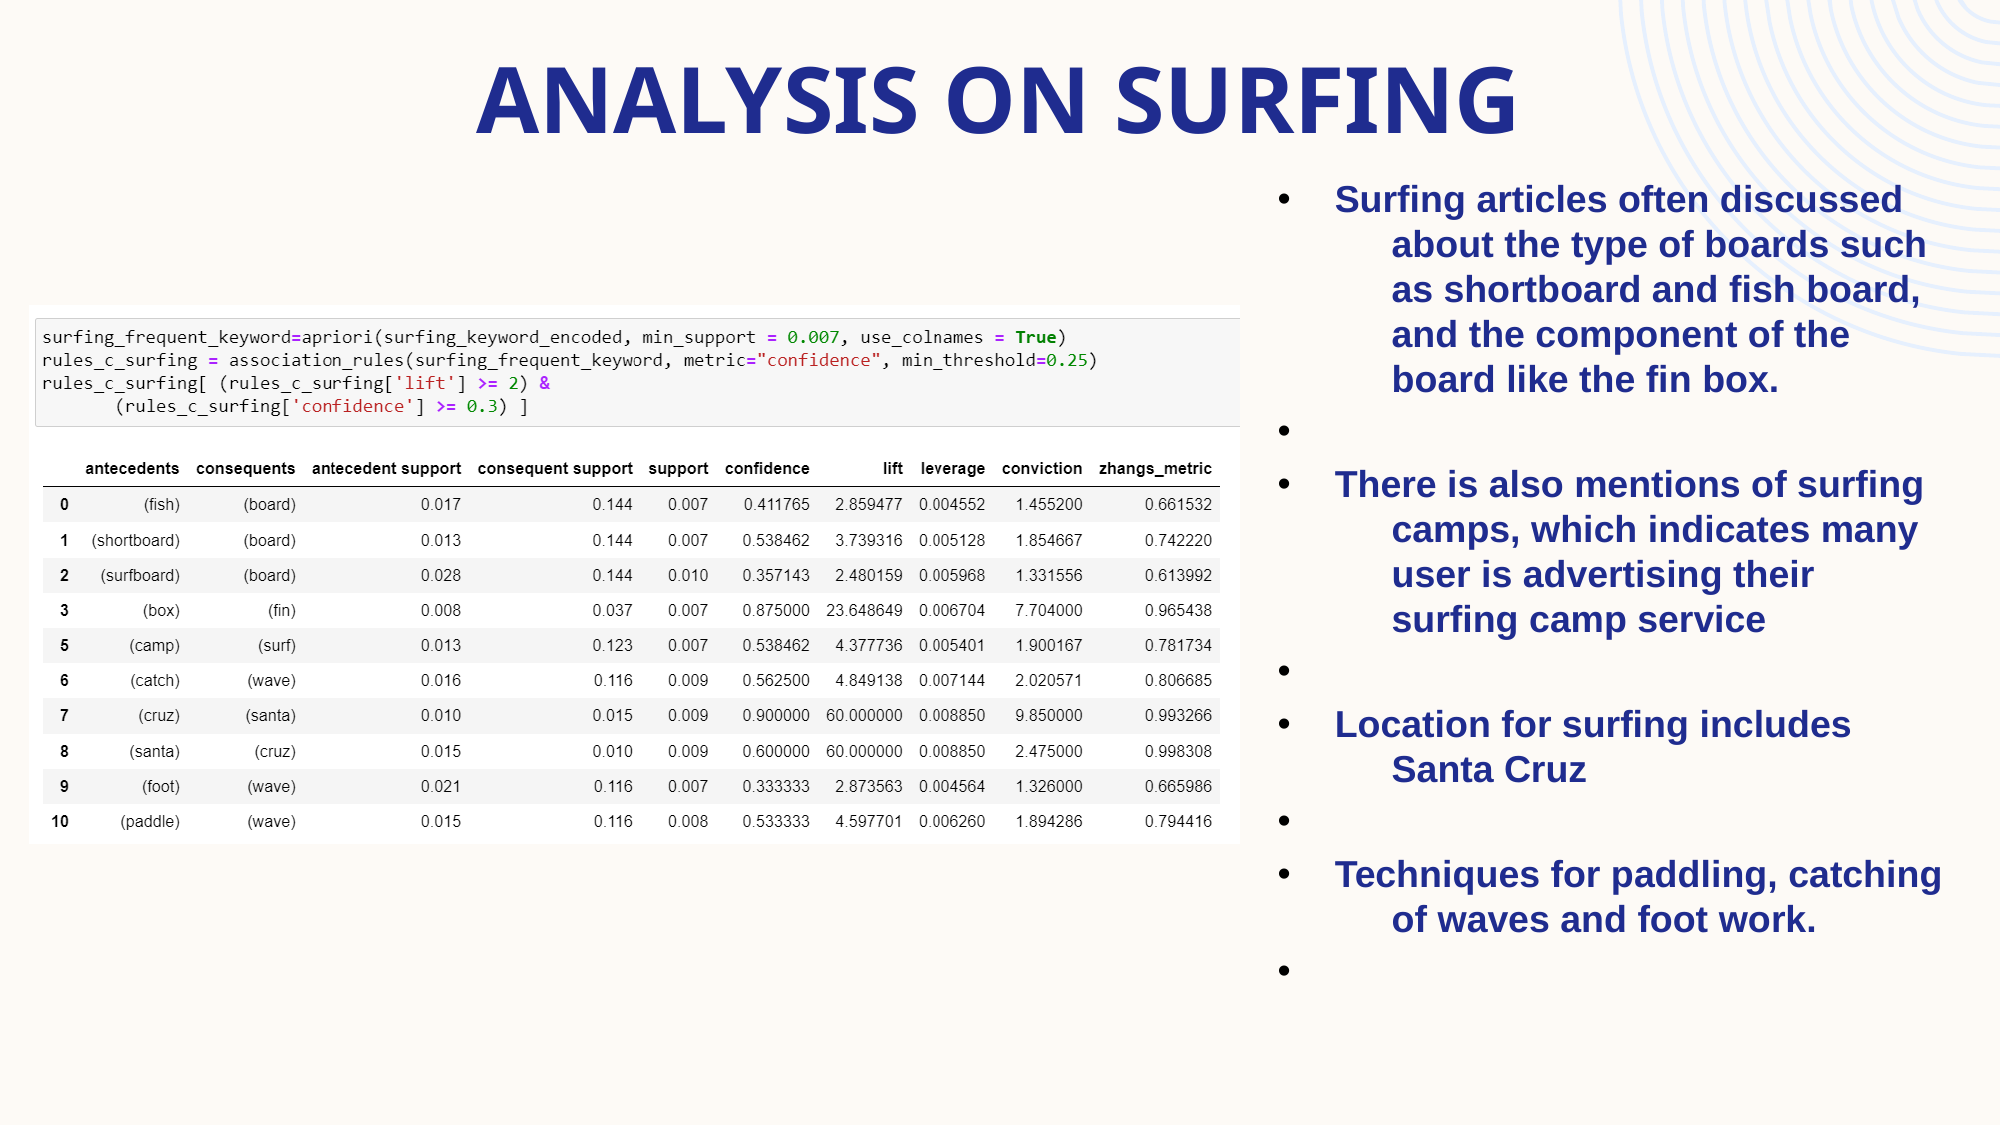

# Analysis on Surfing
Surfing articles often discussed about the type of boards such as shortboard and fish board, and the component of the board like the fin box.
There is also mentions of surfing camps, which indicates many user is advertising their surfing camp service
Location for surfing includes Santa Cruz
Techniques for paddling, catching of waves and foot work.